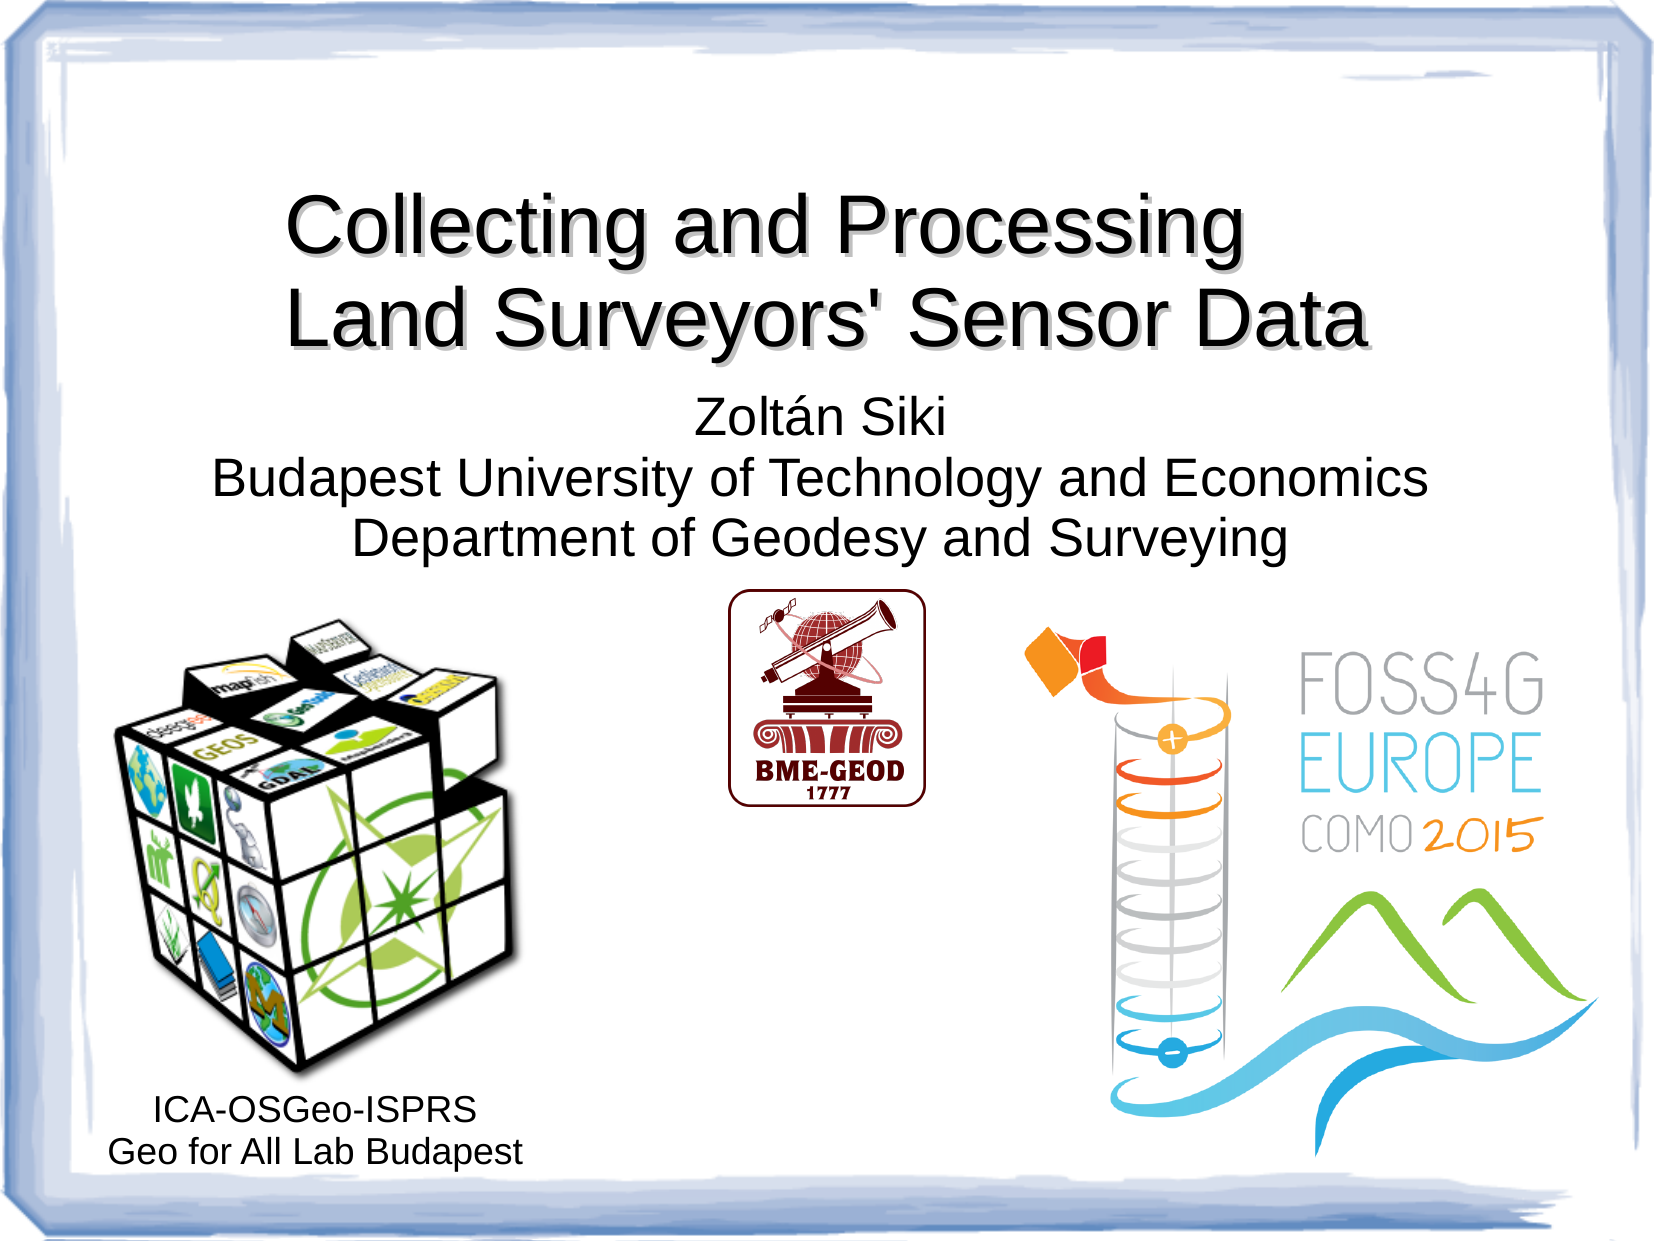

Collecting and Processing
Land Surveyors' Sensor Data
Zoltán Siki
Budapest University of Technology and Economics
Department of Geodesy and Surveying
ICA-OSGeo-ISPRS
Geo for All Lab Budapest